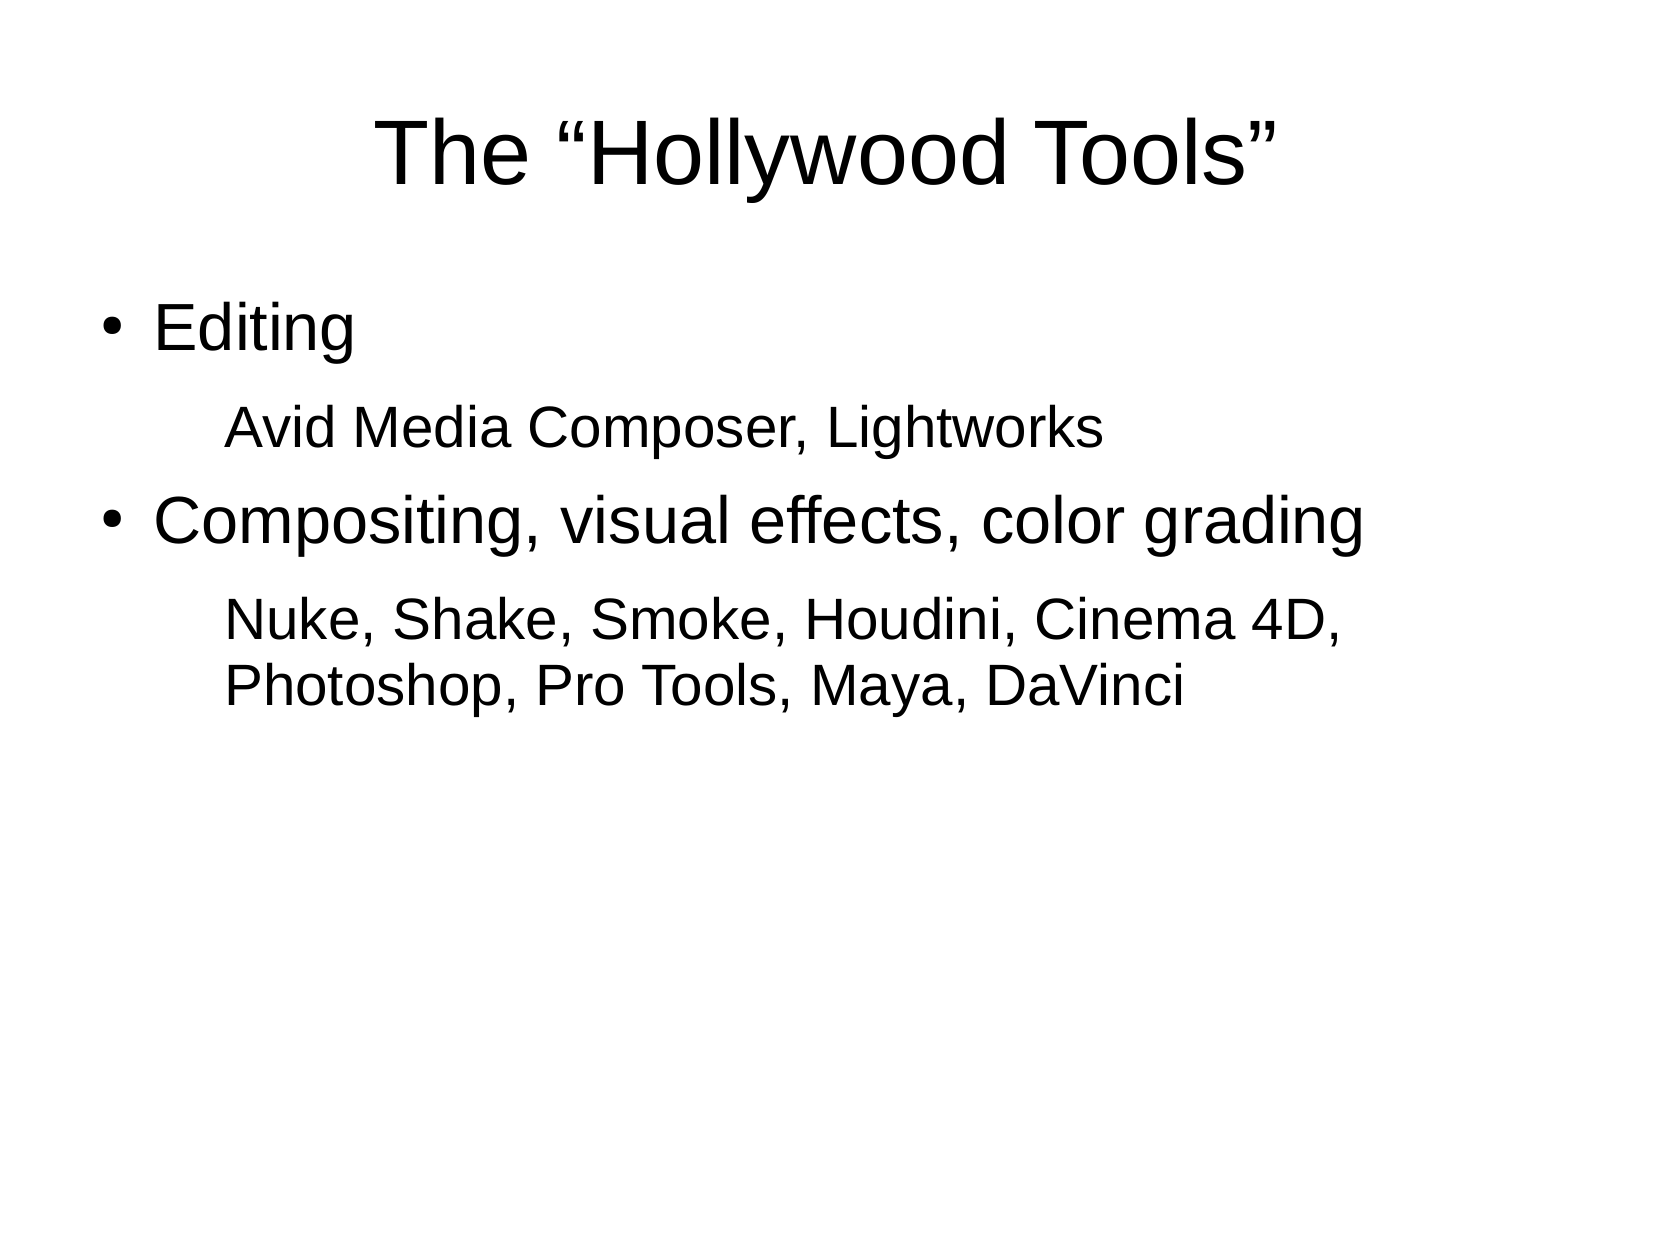

# The “Hollywood Tools”
Editing
Avid Media Composer, Lightworks
Compositing, visual effects, color grading
Nuke, Shake, Smoke, Houdini, Cinema 4D, Photoshop, Pro Tools, Maya, DaVinci